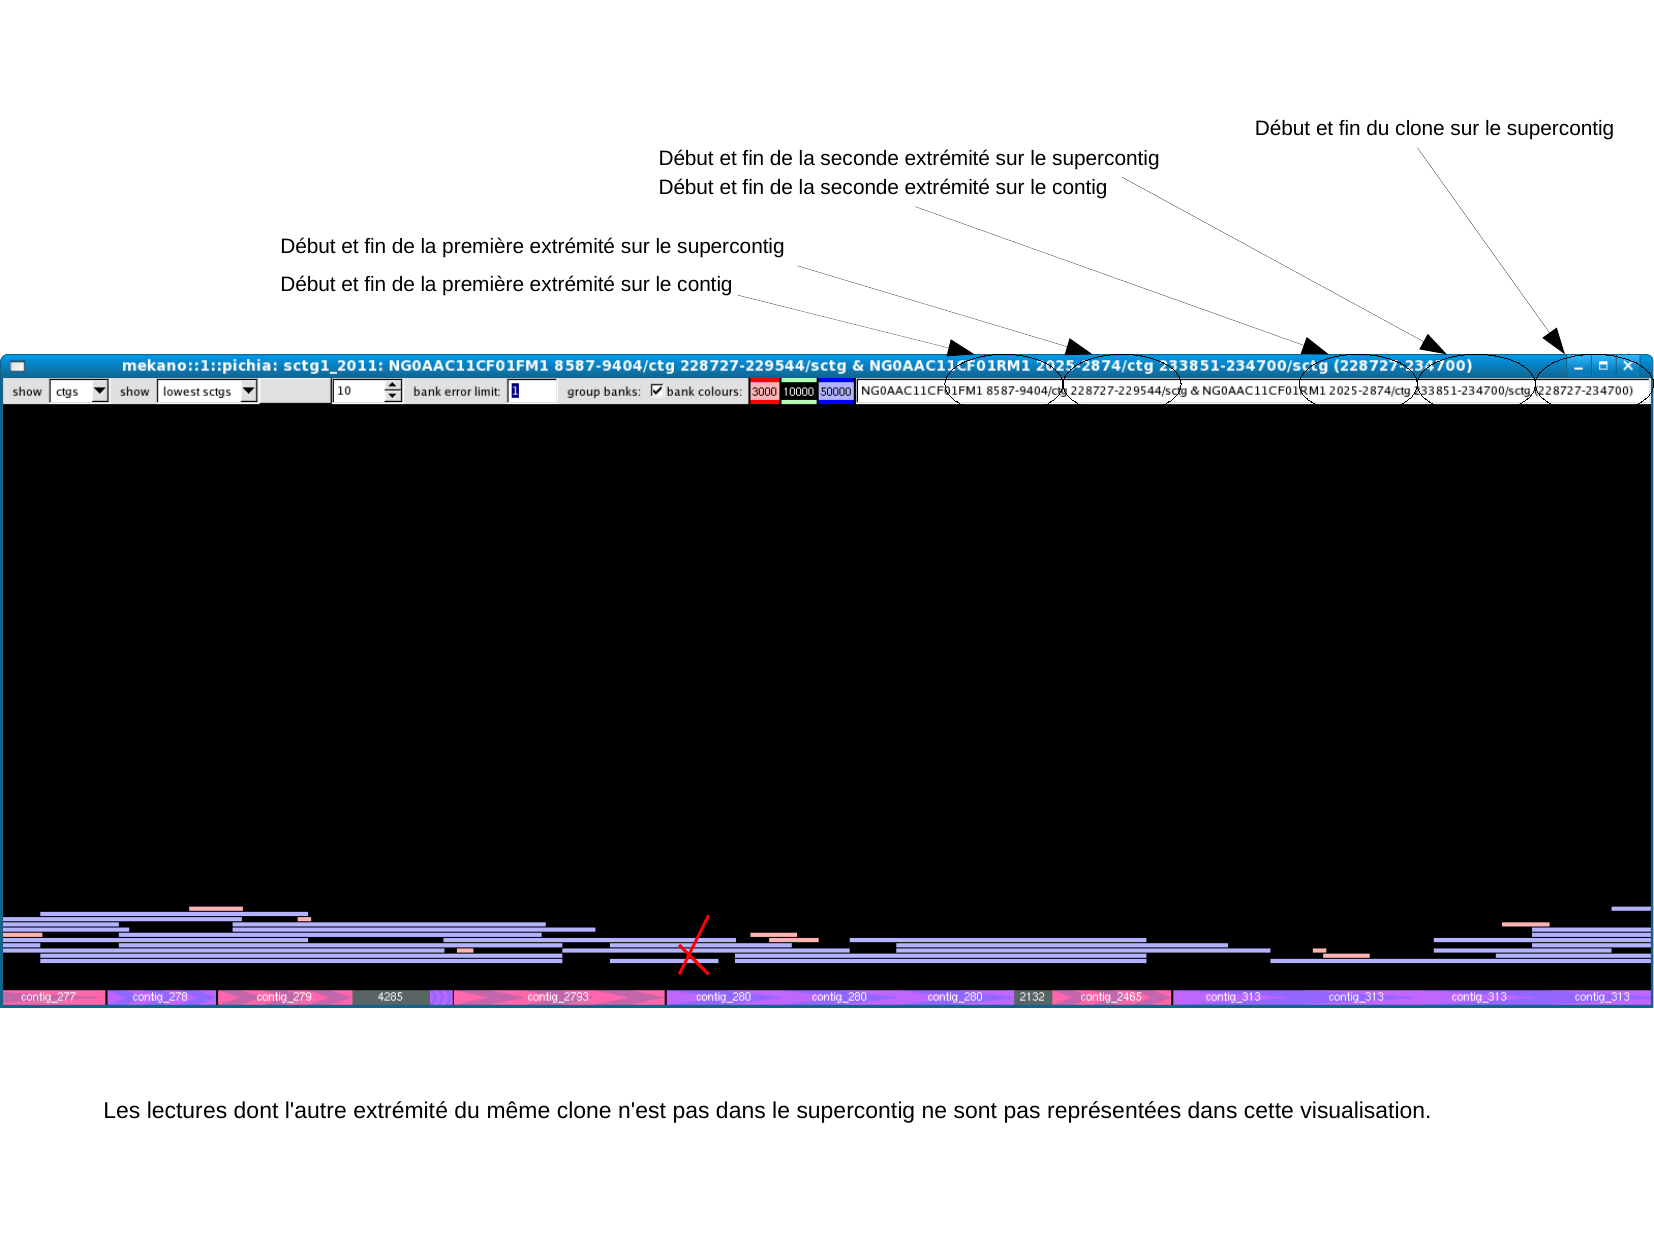

Début et fin du clone sur le supercontig
Début et fin de la seconde extrémité sur le supercontig
Début et fin de la seconde extrémité sur le contig
Début et fin de la première extrémité sur le supercontig
Début et fin de la première extrémité sur le contig
Les lectures dont l'autre extrémité du même clone n'est pas dans le supercontig ne sont pas représentées dans cette visualisation.